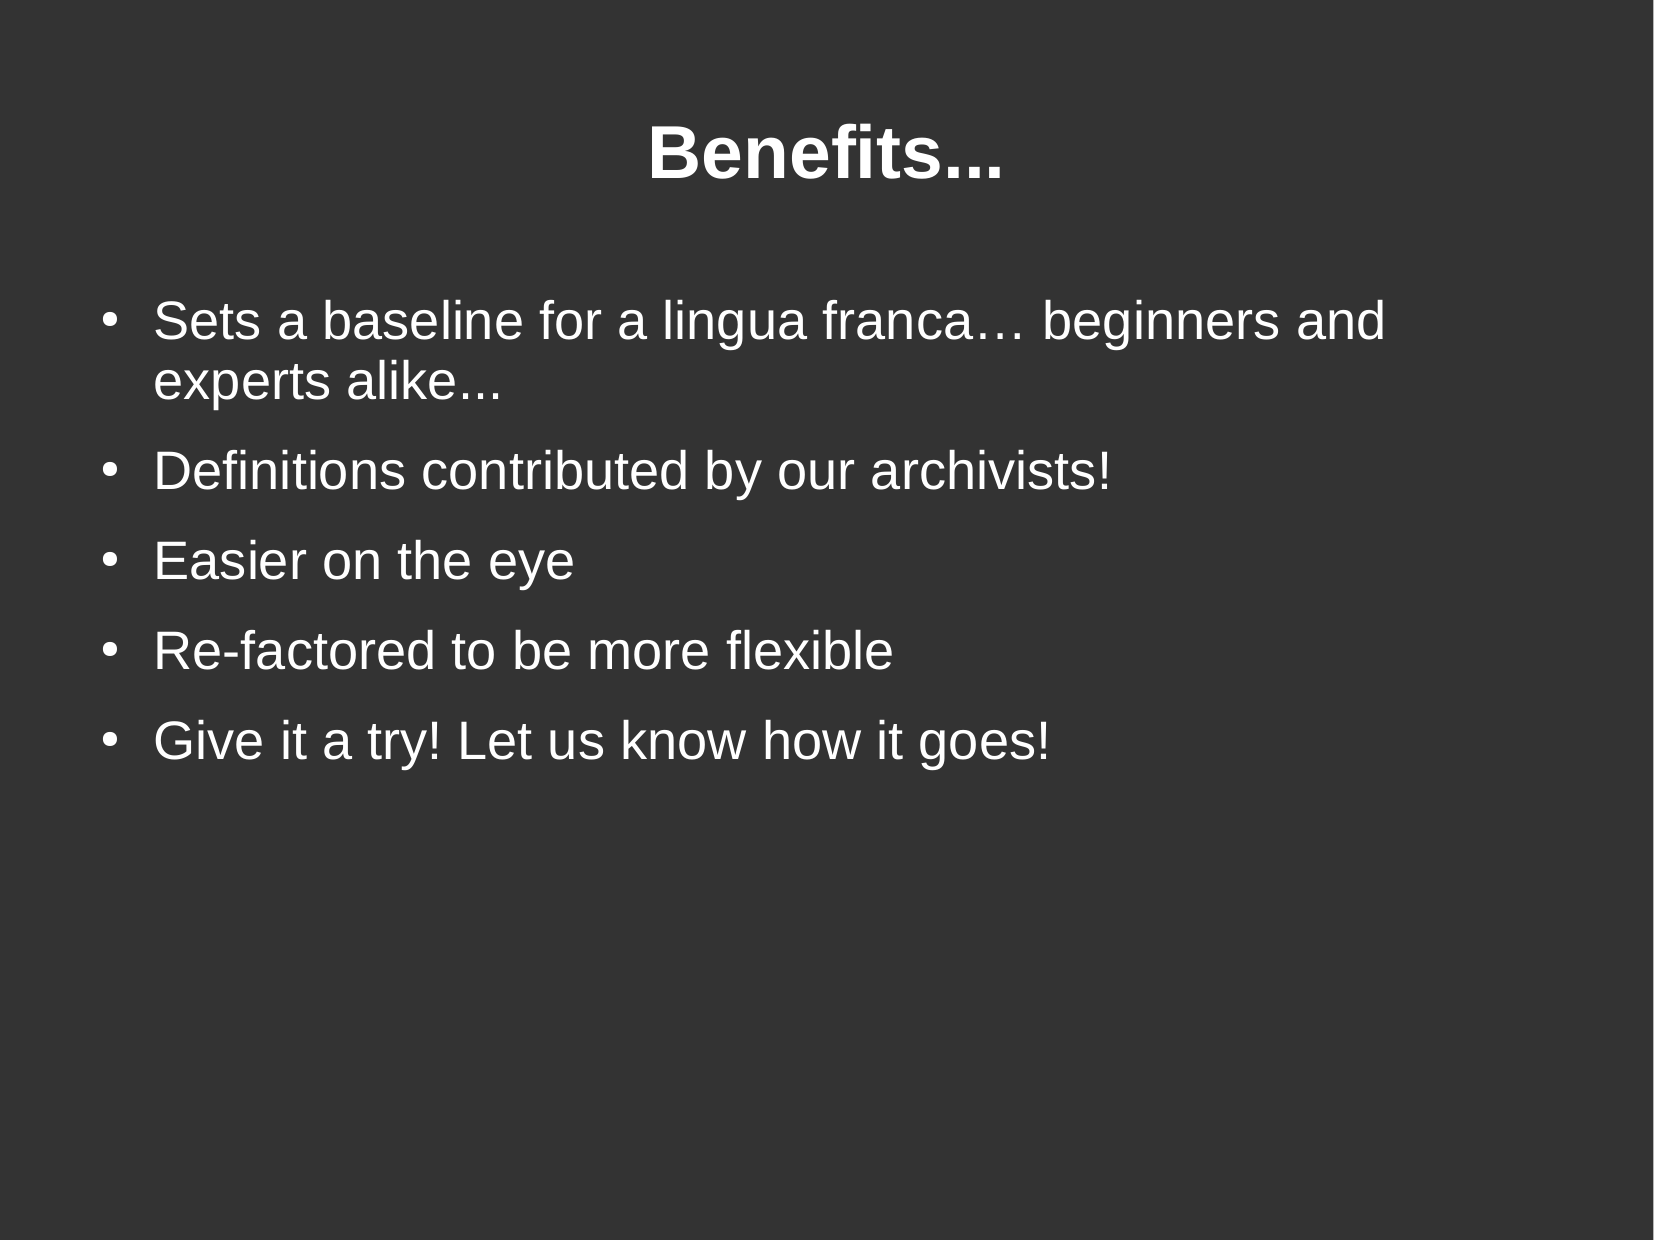

# Benefits...
Sets a baseline for a lingua franca… beginners and experts alike...
Definitions contributed by our archivists!
Easier on the eye
Re-factored to be more flexible
Give it a try! Let us know how it goes!